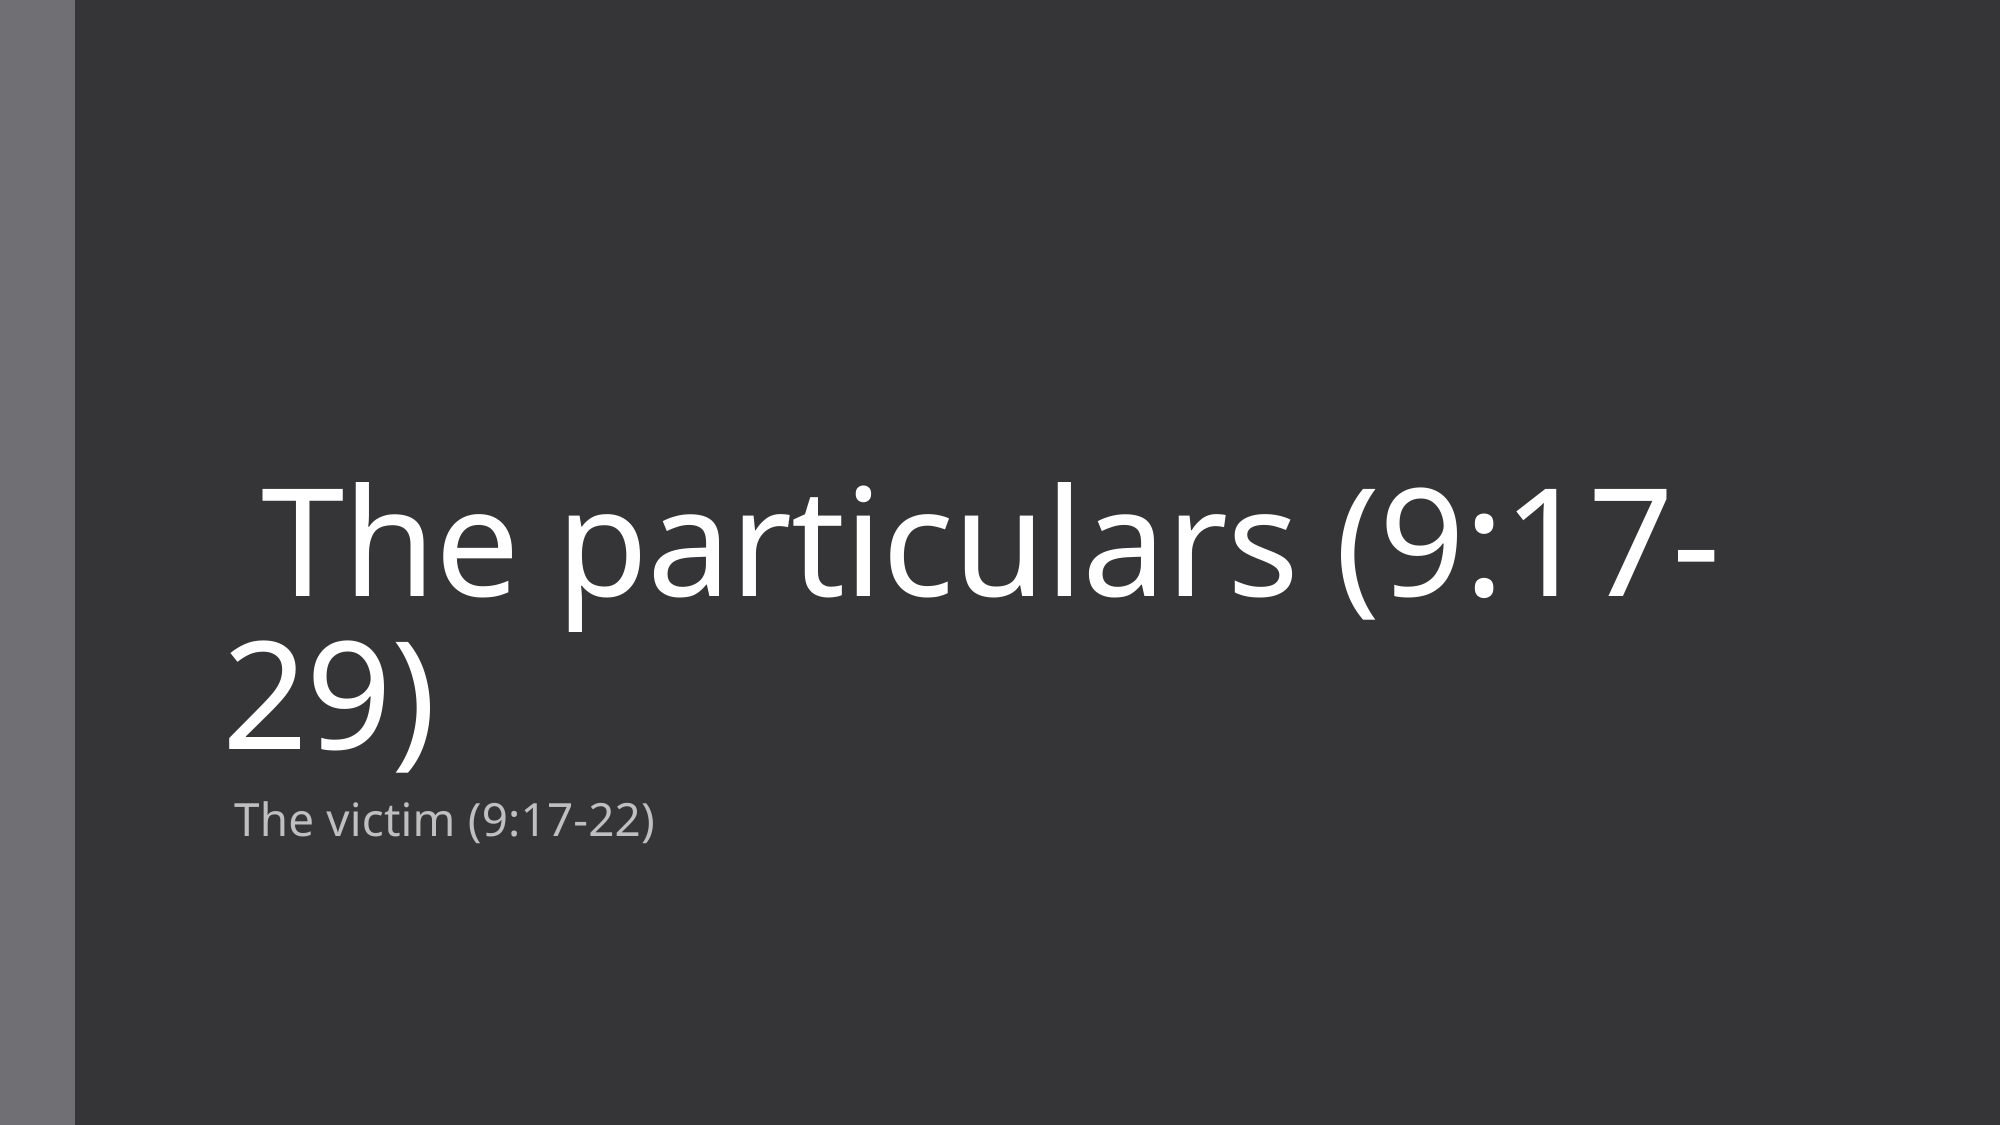

# The particulars (9:17-29)
 The victim (9:17-22)